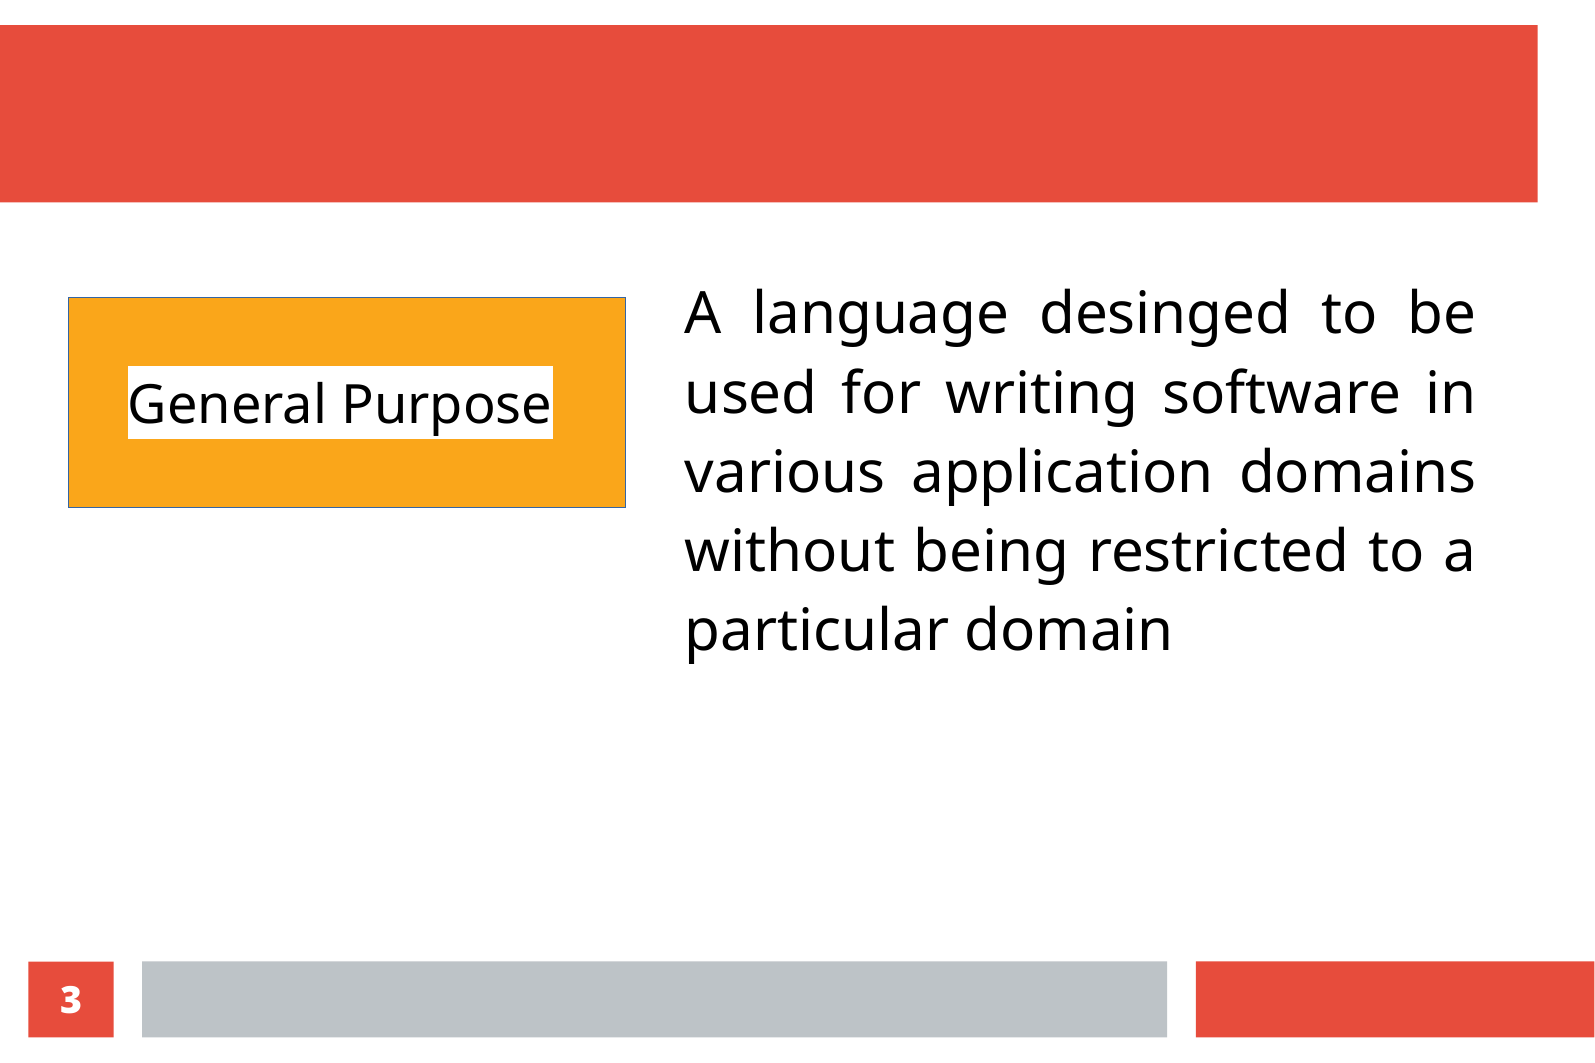

# A language desinged to be used for writing software in various application domains without being restricted to a particular domain
General Purpose
3